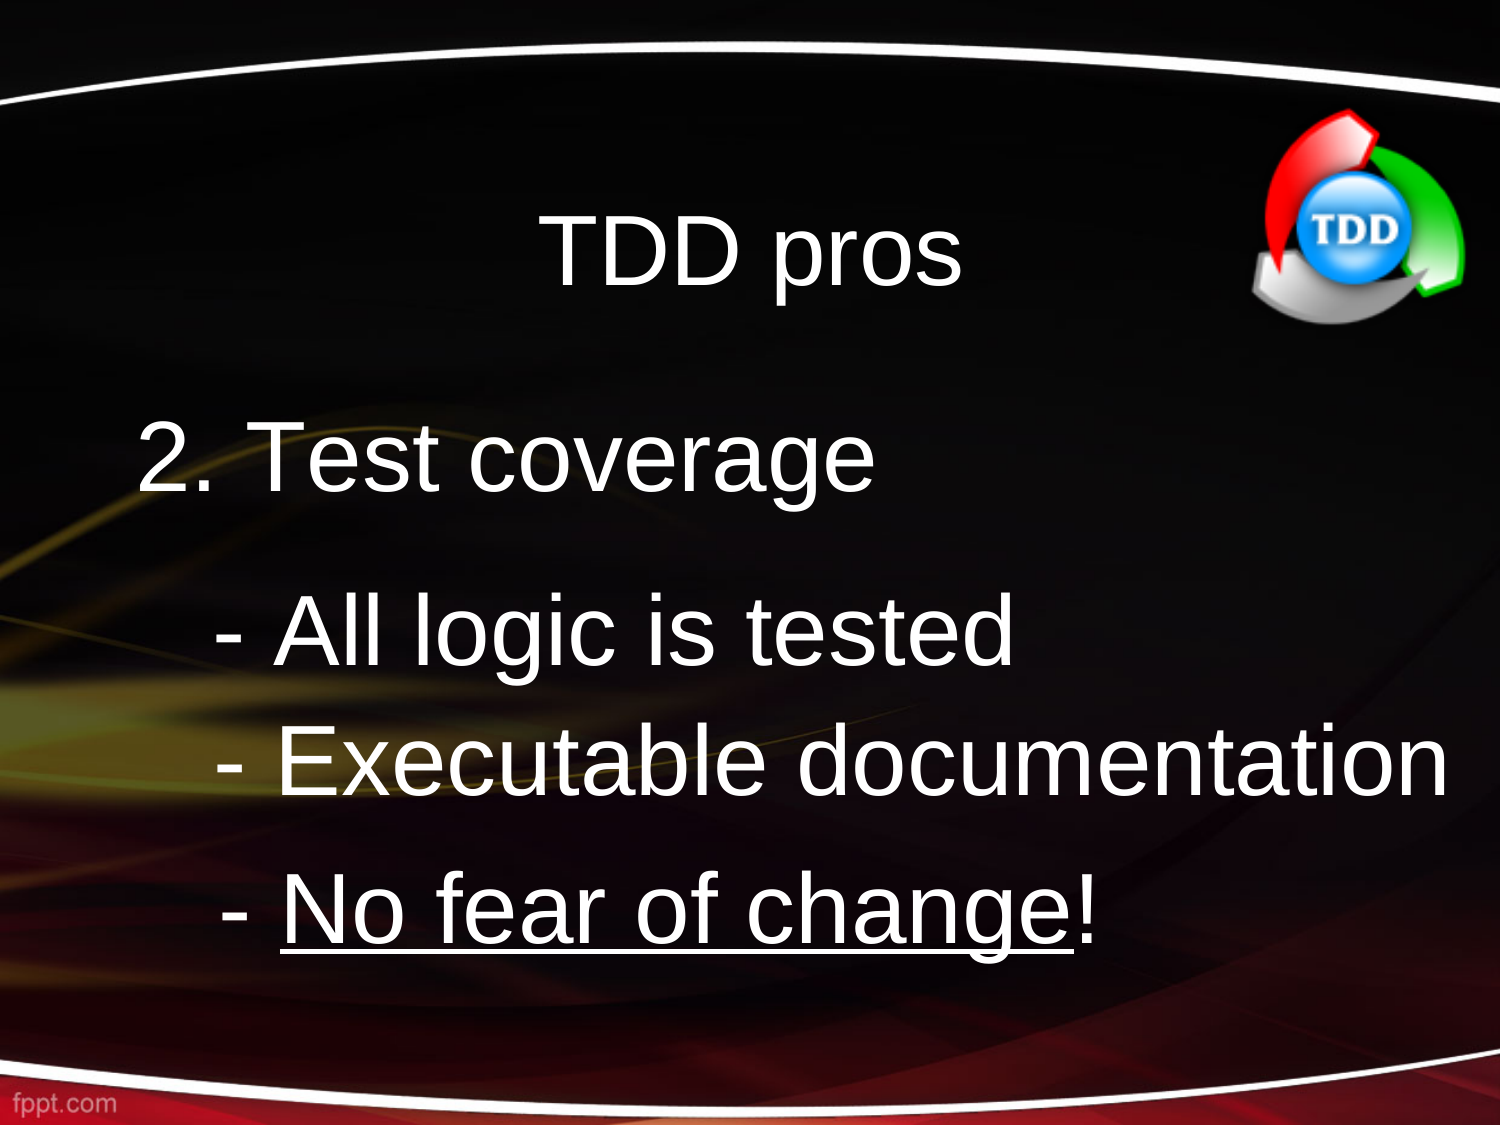

# TDD pros
2. Test coverage
- All logic is tested
- Executable documentation
- No fear of change!